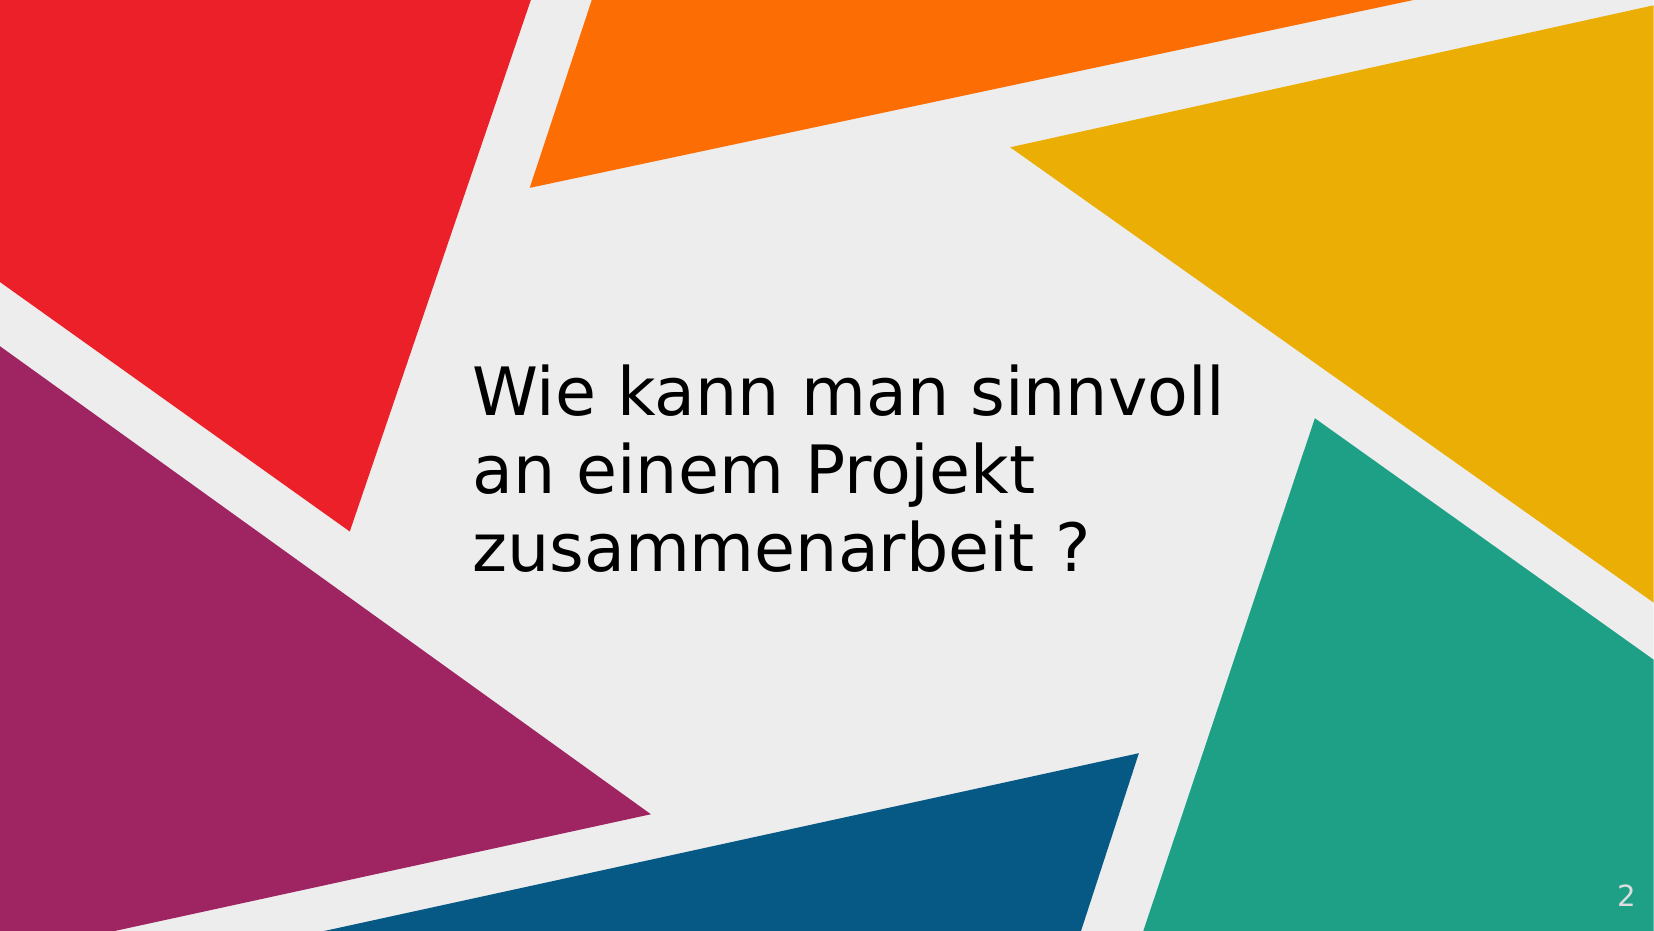

# Wie kann man sinnvoll an einem Projekt zusammenarbeit ?
2